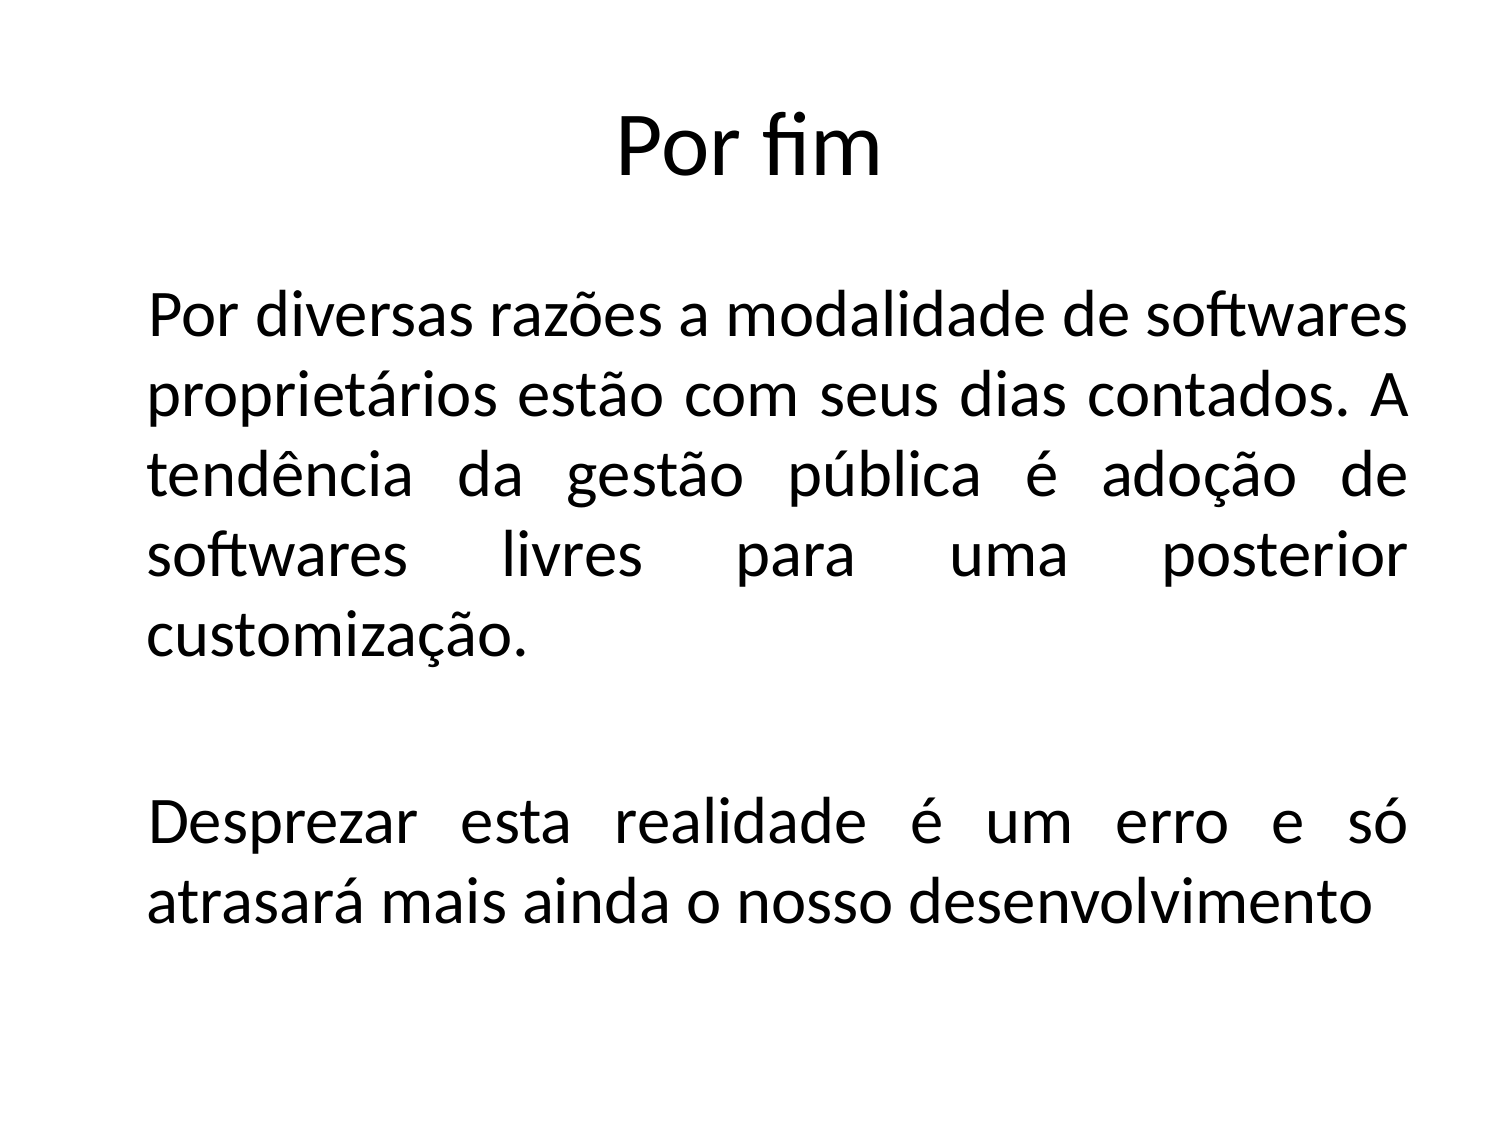

# Por fim
Por diversas razões a modalidade de softwares proprietários estão com seus dias contados. A tendência da gestão pública é adoção de softwares livres para uma posterior customização.
Desprezar esta realidade é um erro e só atrasará mais ainda o nosso desenvolvimento